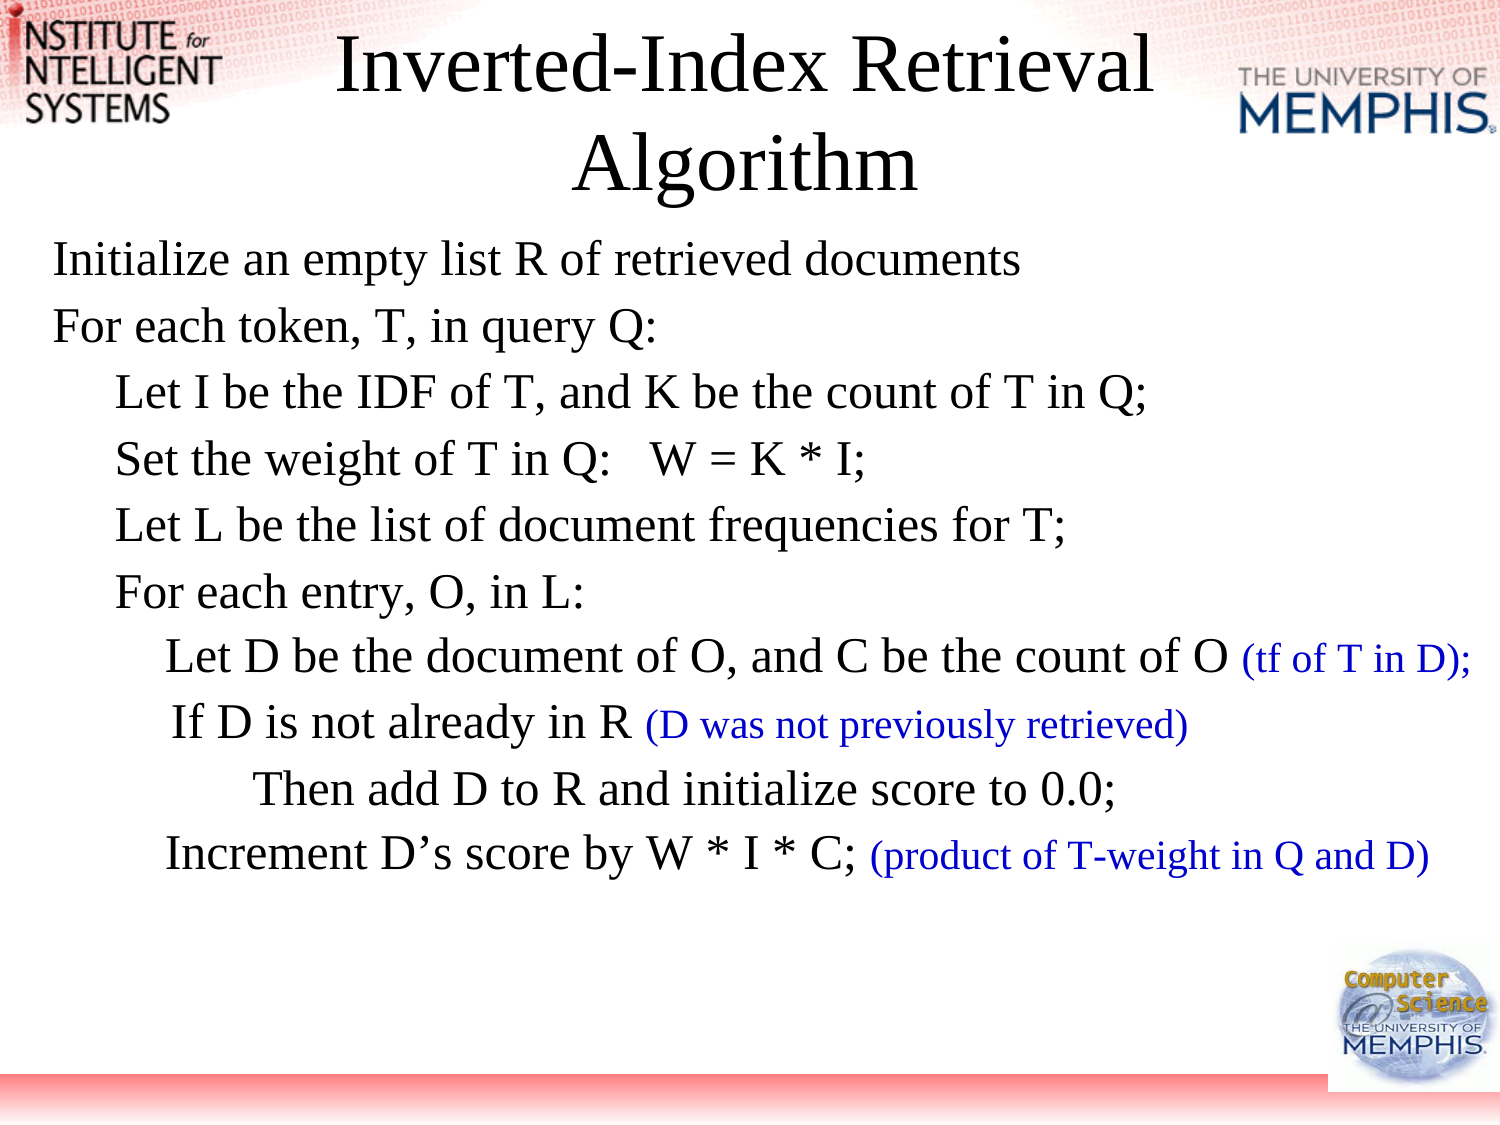

# Inverted-Index Retrieval Algorithm
Initialize an empty list R of retrieved documents
For each token, T, in query Q:
 Let I be the IDF of T, and K be the count of T in Q;
 Set the weight of T in Q: W = K * I;
 Let L be the list of document frequencies for T;
 For each entry, O, in L:
 Let D be the document of O, and C be the count of O (tf of T in D);
	 If D is not already in R (D was not previously retrieved)
 Then add D to R and initialize score to 0.0;
 Increment D’s score by W * I * C; (product of T-weight in Q and D)